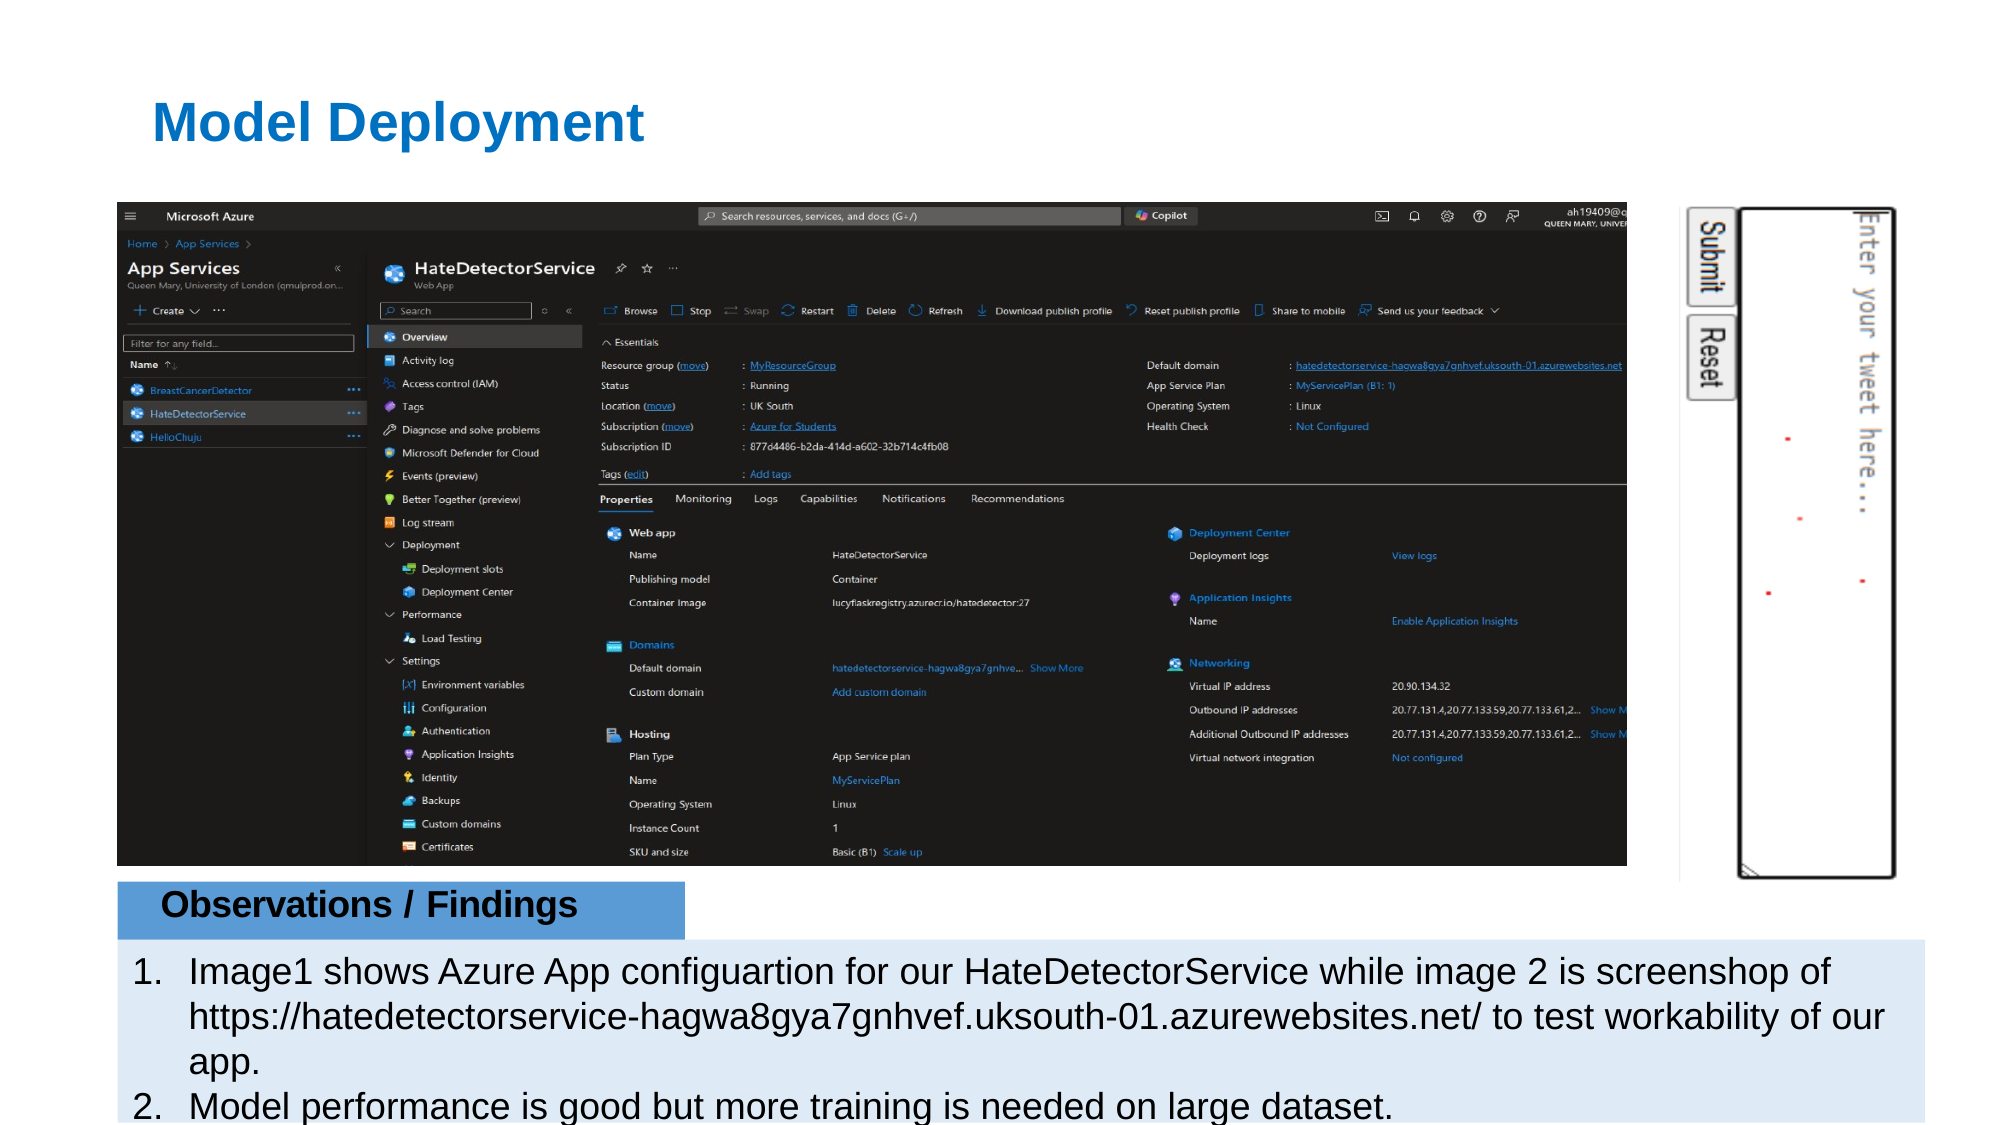

# Model Deployment
Observations / Findings
Image1 shows Azure App configuartion for our HateDetectorService while image 2 is screenshop of https://hatedetectorservice-hagwa8gya7gnhvef.uksouth-01.azurewebsites.net/ to test workability of our app.
Model performance is good but more training is needed on large dataset.